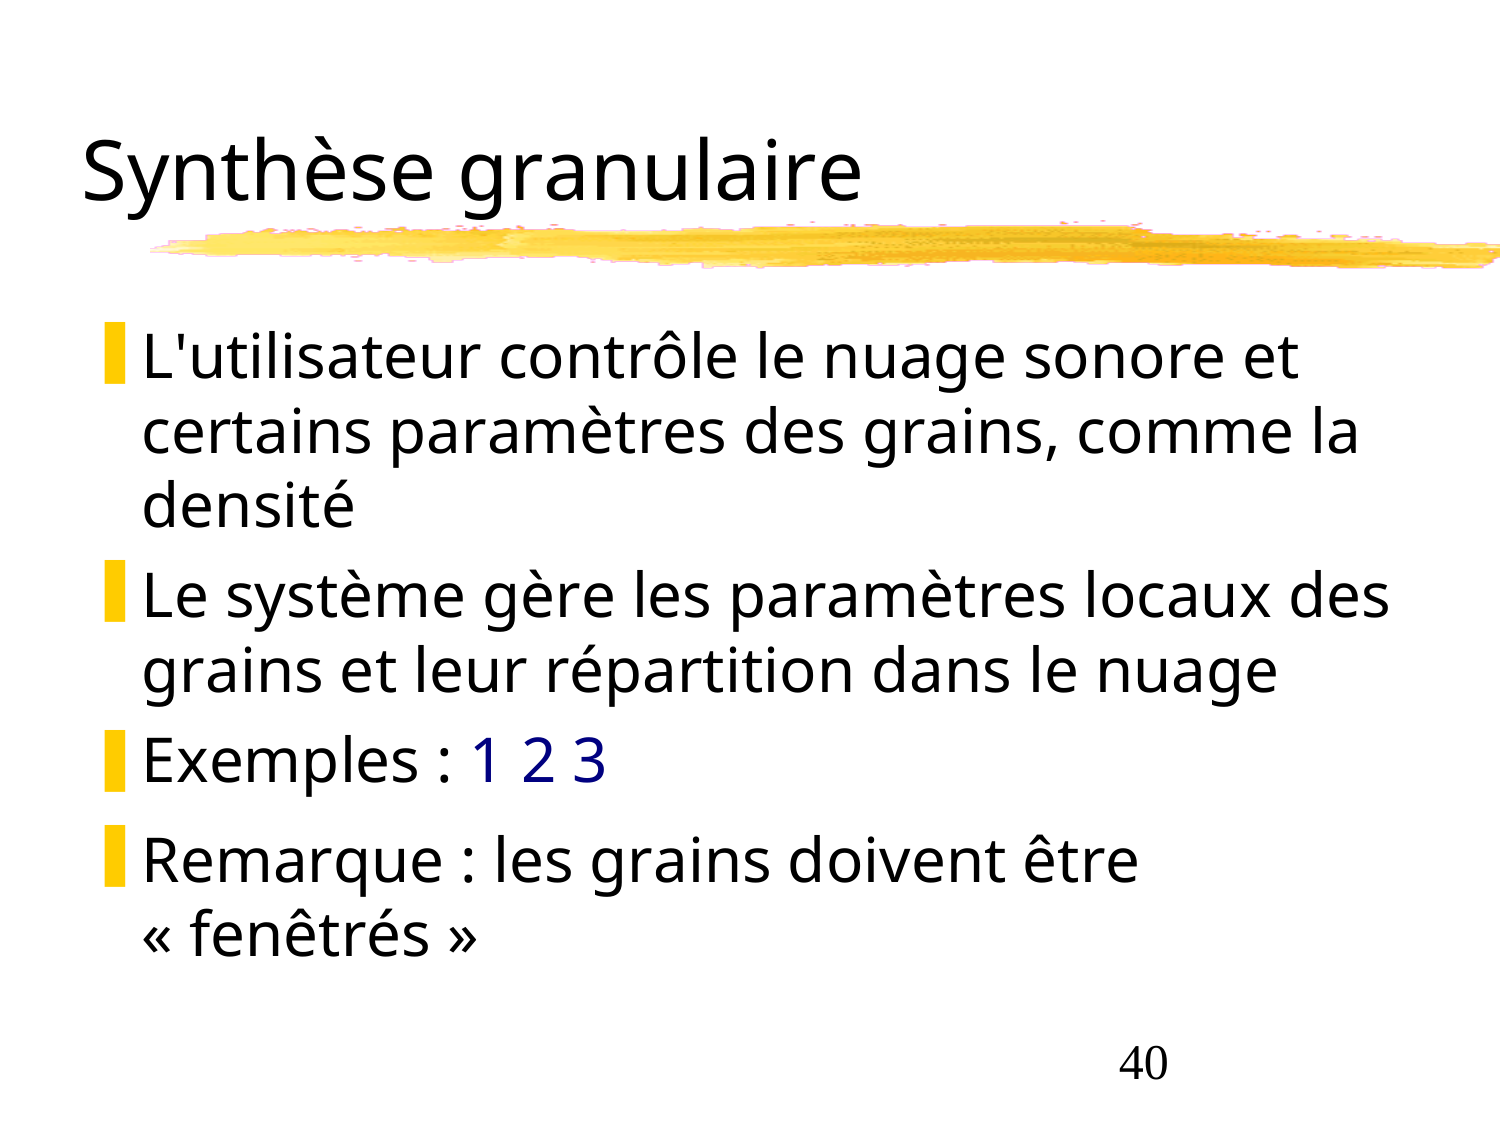

# Synthèse granulaire
L'utilisateur contrôle le nuage sonore et certains paramètres des grains, comme la densité
Le système gère les paramètres locaux des grains et leur répartition dans le nuage
Exemples : 1 2 3
Remarque : les grains doivent être « fenêtrés »
40